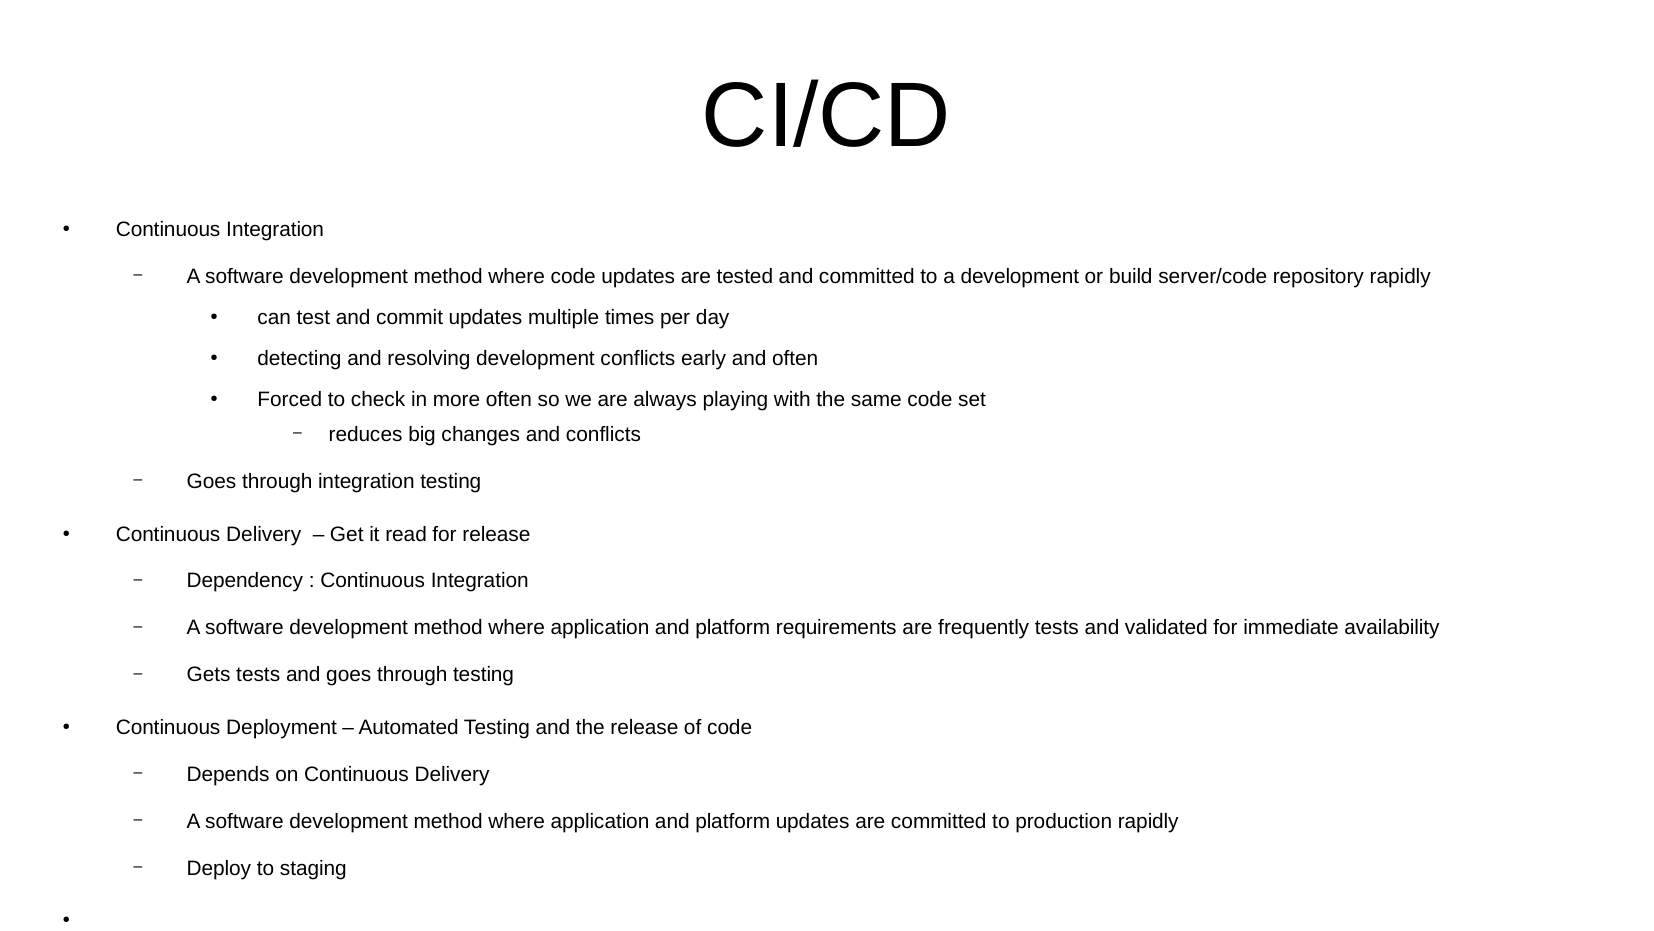

# CI/CD
Continuous Integration
A software development method where code updates are tested and committed to a development or build server/code repository rapidly
can test and commit updates multiple times per day
detecting and resolving development conflicts early and often
Forced to check in more often so we are always playing with the same code set
reduces big changes and conflicts
Goes through integration testing
Continuous Delivery – Get it read for release
Dependency : Continuous Integration
A software development method where application and platform requirements are frequently tests and validated for immediate availability
Gets tests and goes through testing
Continuous Deployment – Automated Testing and the release of code
Depends on Continuous Delivery
A software development method where application and platform updates are committed to production rapidly
Deploy to staging